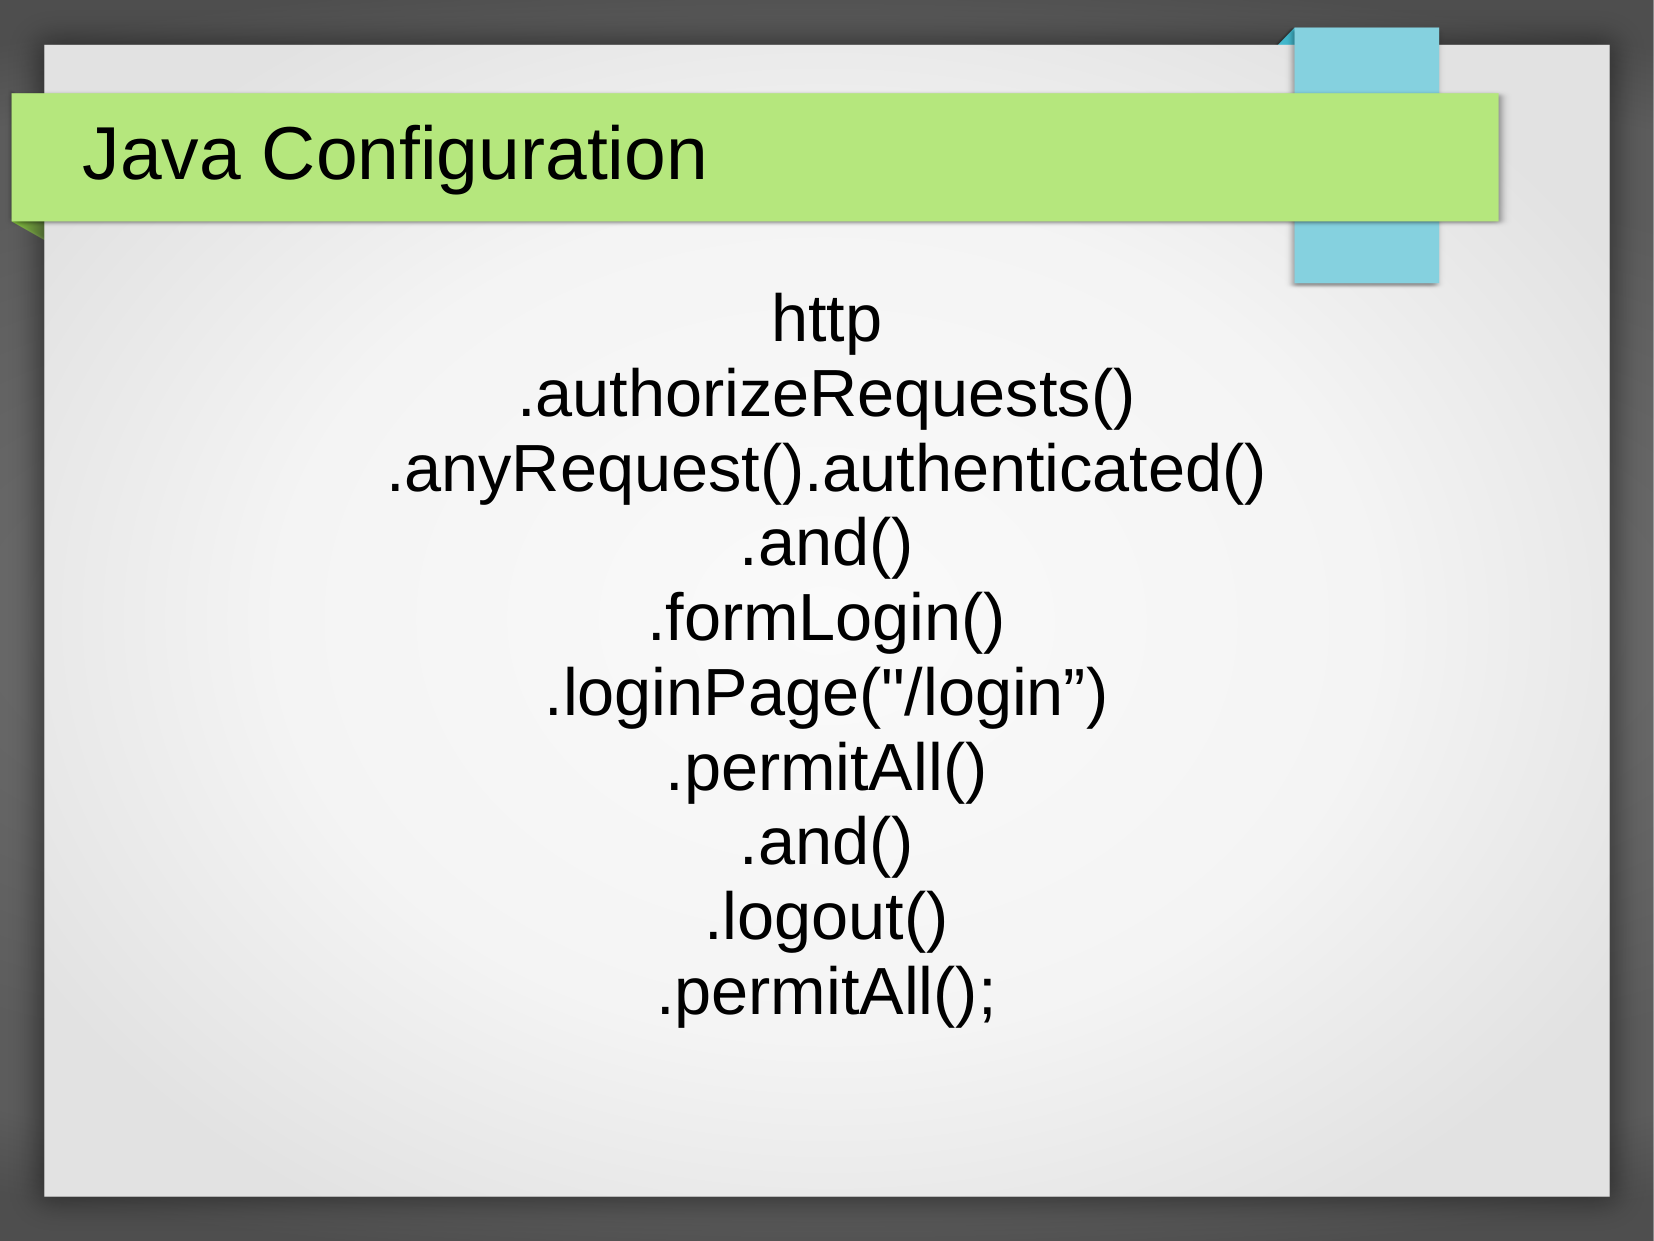

Java Configuration
# http
.authorizeRequests()
.anyRequest().authenticated()
.and()
.formLogin()
.loginPage("/login”)
.permitAll()
.and()
.logout()
.permitAll();